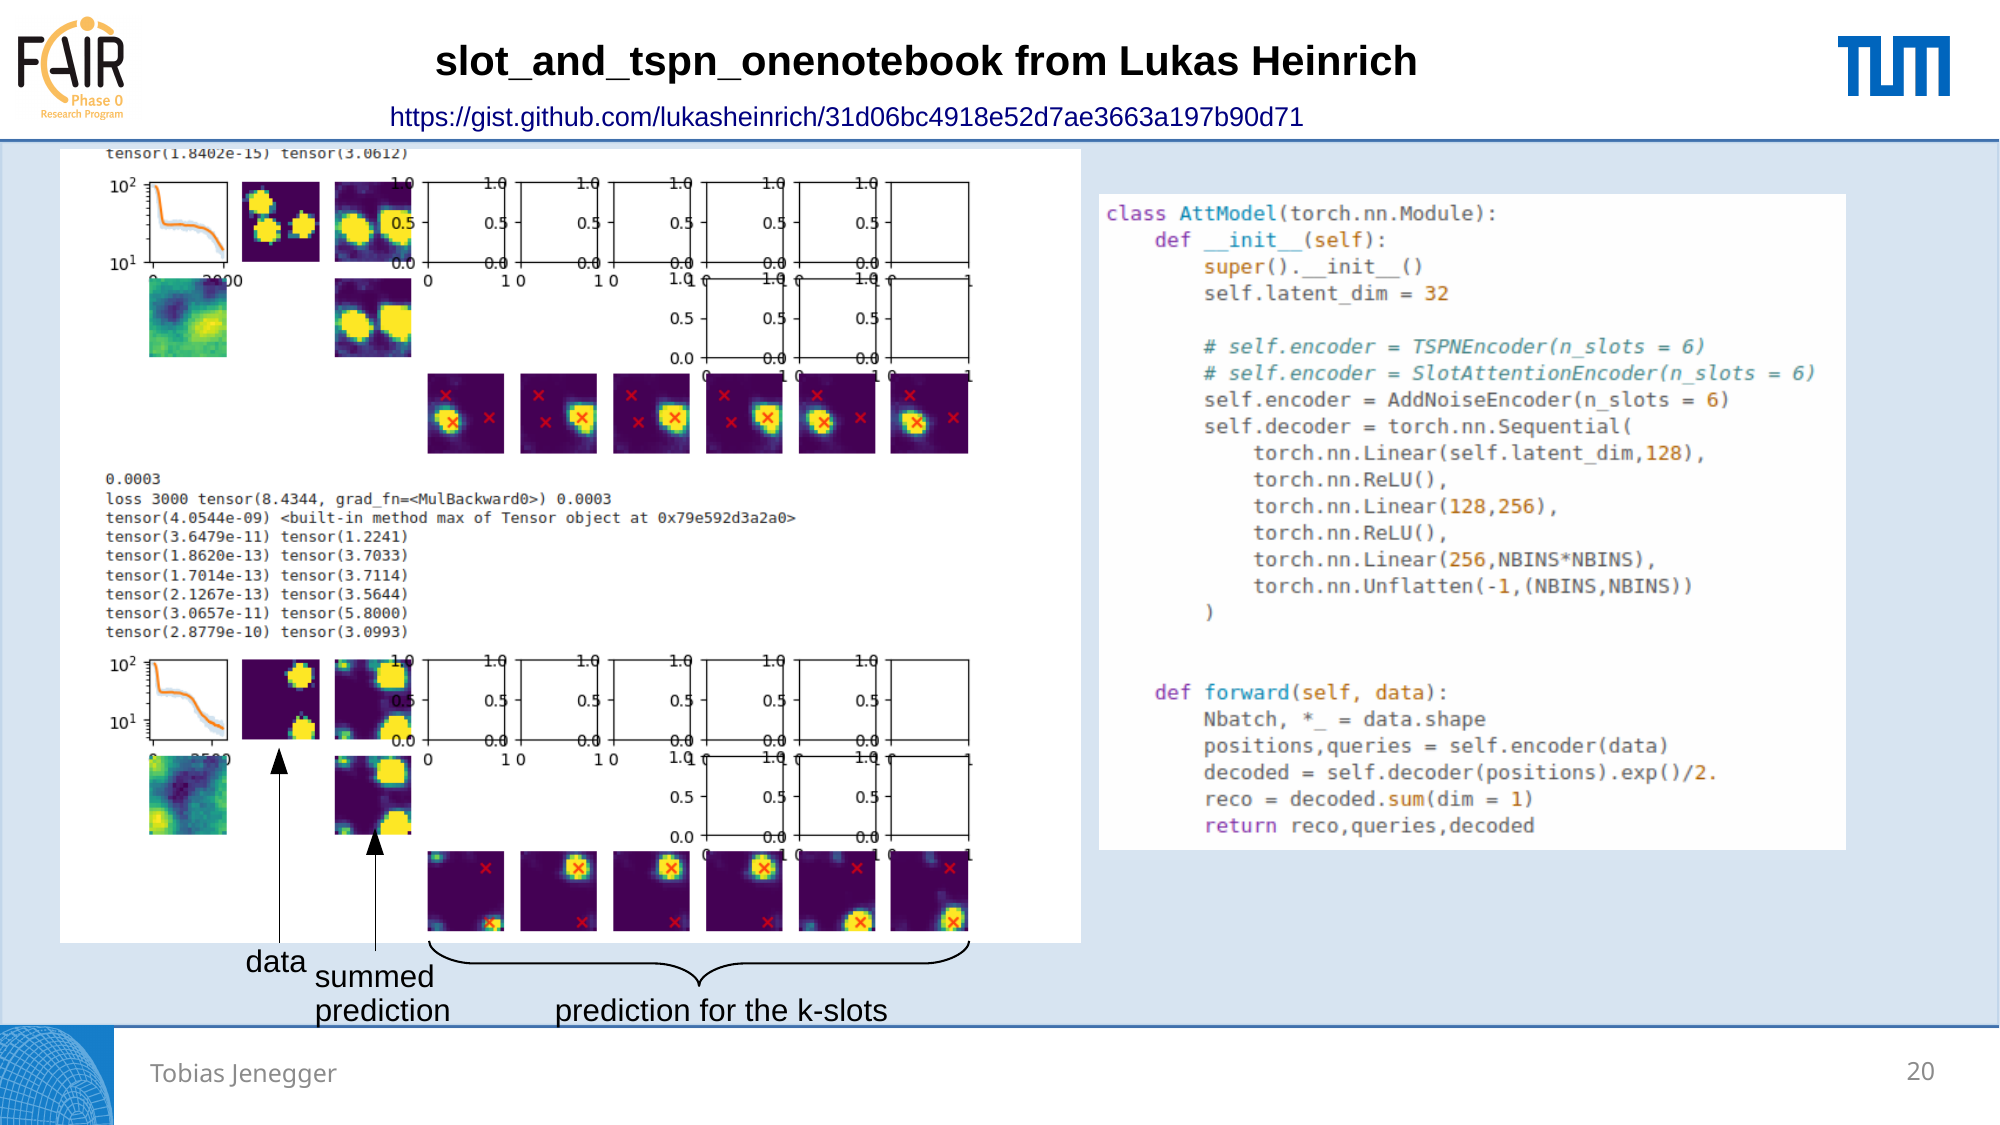

slot_and_tspn_onenotebook from Lukas Heinrich
https://gist.github.com/lukasheinrich/31d06bc4918e52d7ae3663a197b90d71
data
summed prediction
prediction for the k-slots
20